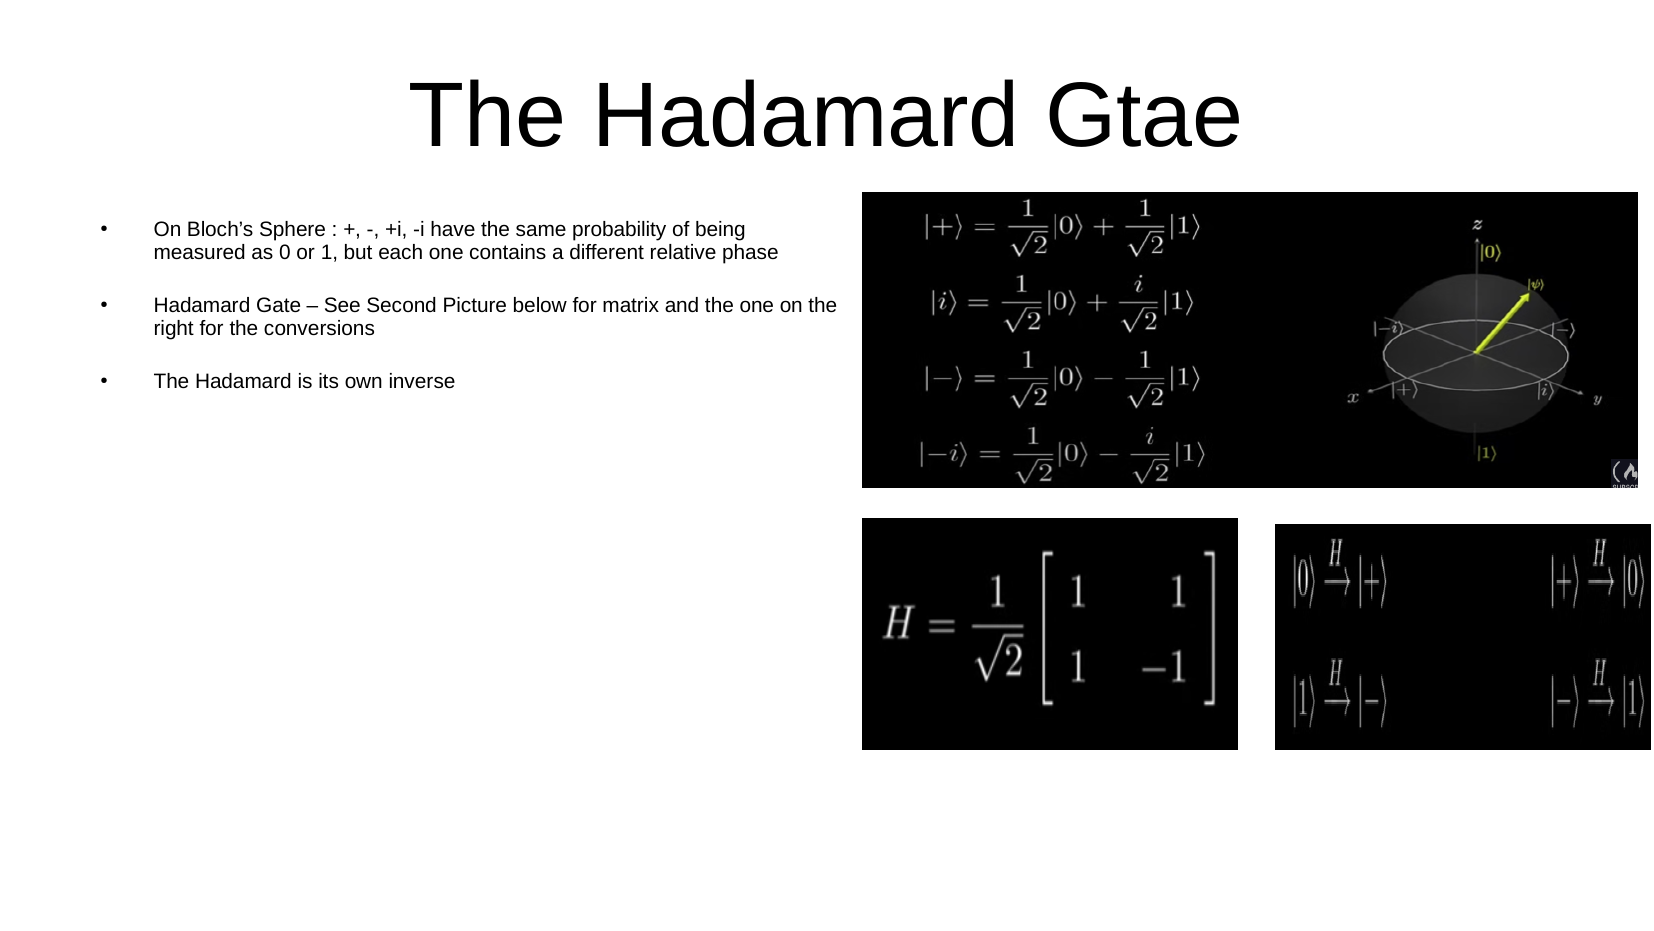

# The Hadamard Gtae
On Bloch’s Sphere : +, -, +i, -i have the same probability of being
measured as 0 or 1, but each one contains a different relative phase
Hadamard Gate – See Second Picture below for matrix and the one on the
right for the conversions
The Hadamard is its own inverse